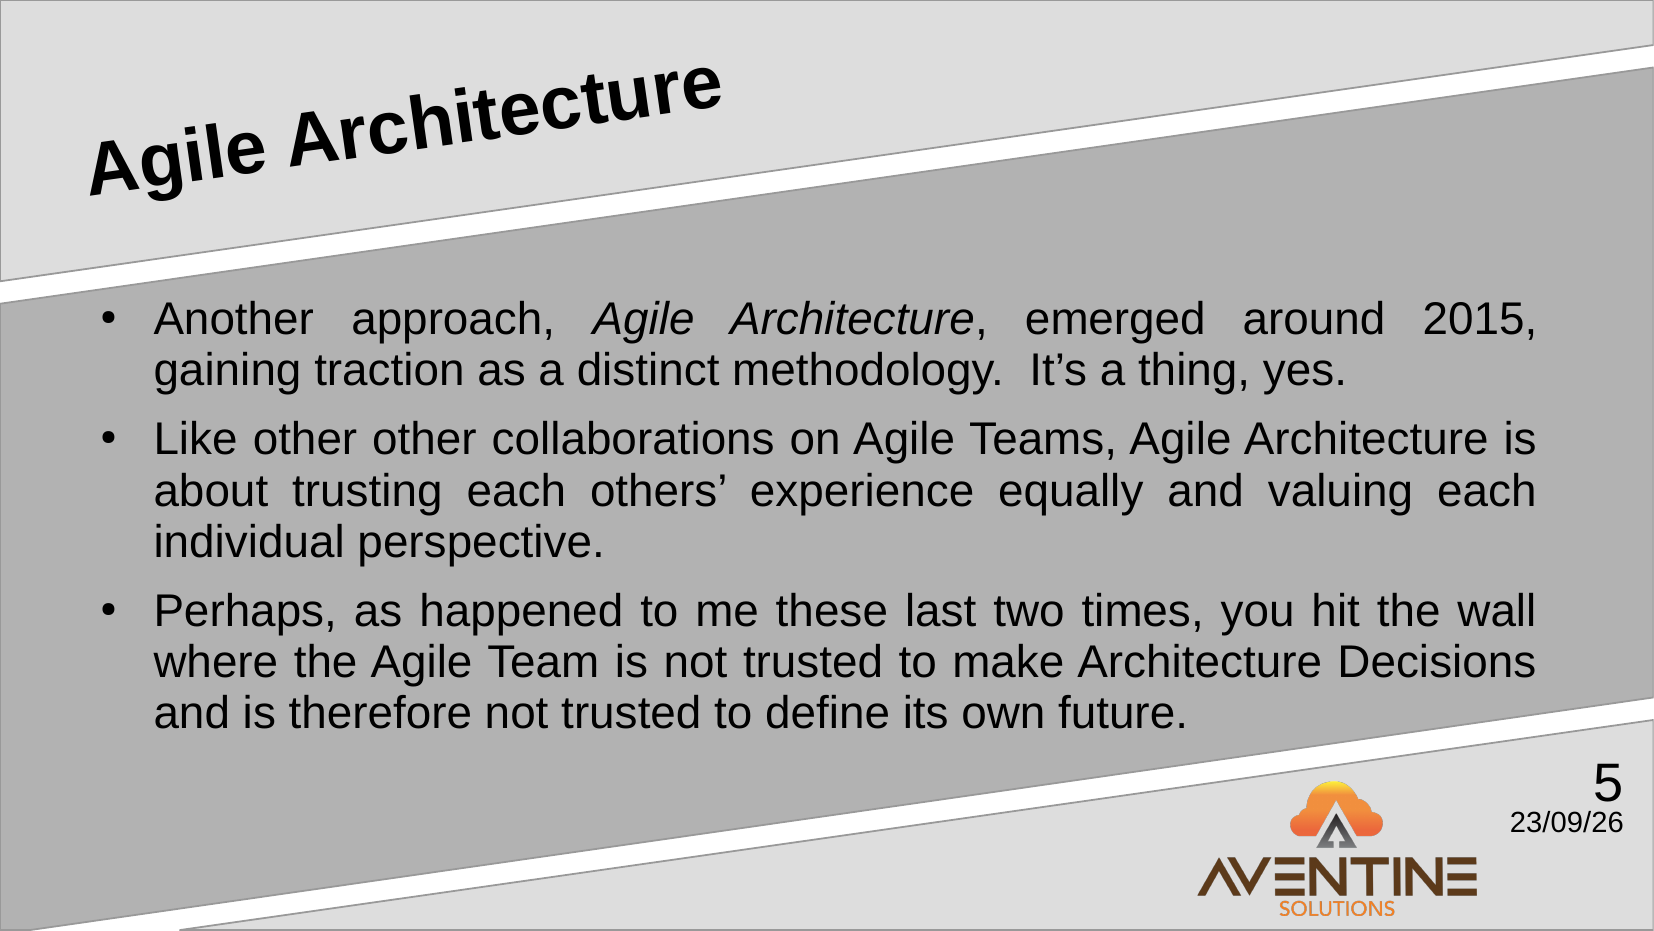

# Agile Architecture
Another approach, Agile Architecture, emerged around 2015, gaining traction as a distinct methodology. It’s a thing, yes.
Like other other collaborations on Agile Teams, Agile Architecture is about trusting each others’ experience equally and valuing each individual perspective.
Perhaps, as happened to me these last two times, you hit the wall where the Agile Team is not trusted to make Architecture Decisions and is therefore not trusted to define its own future.
5